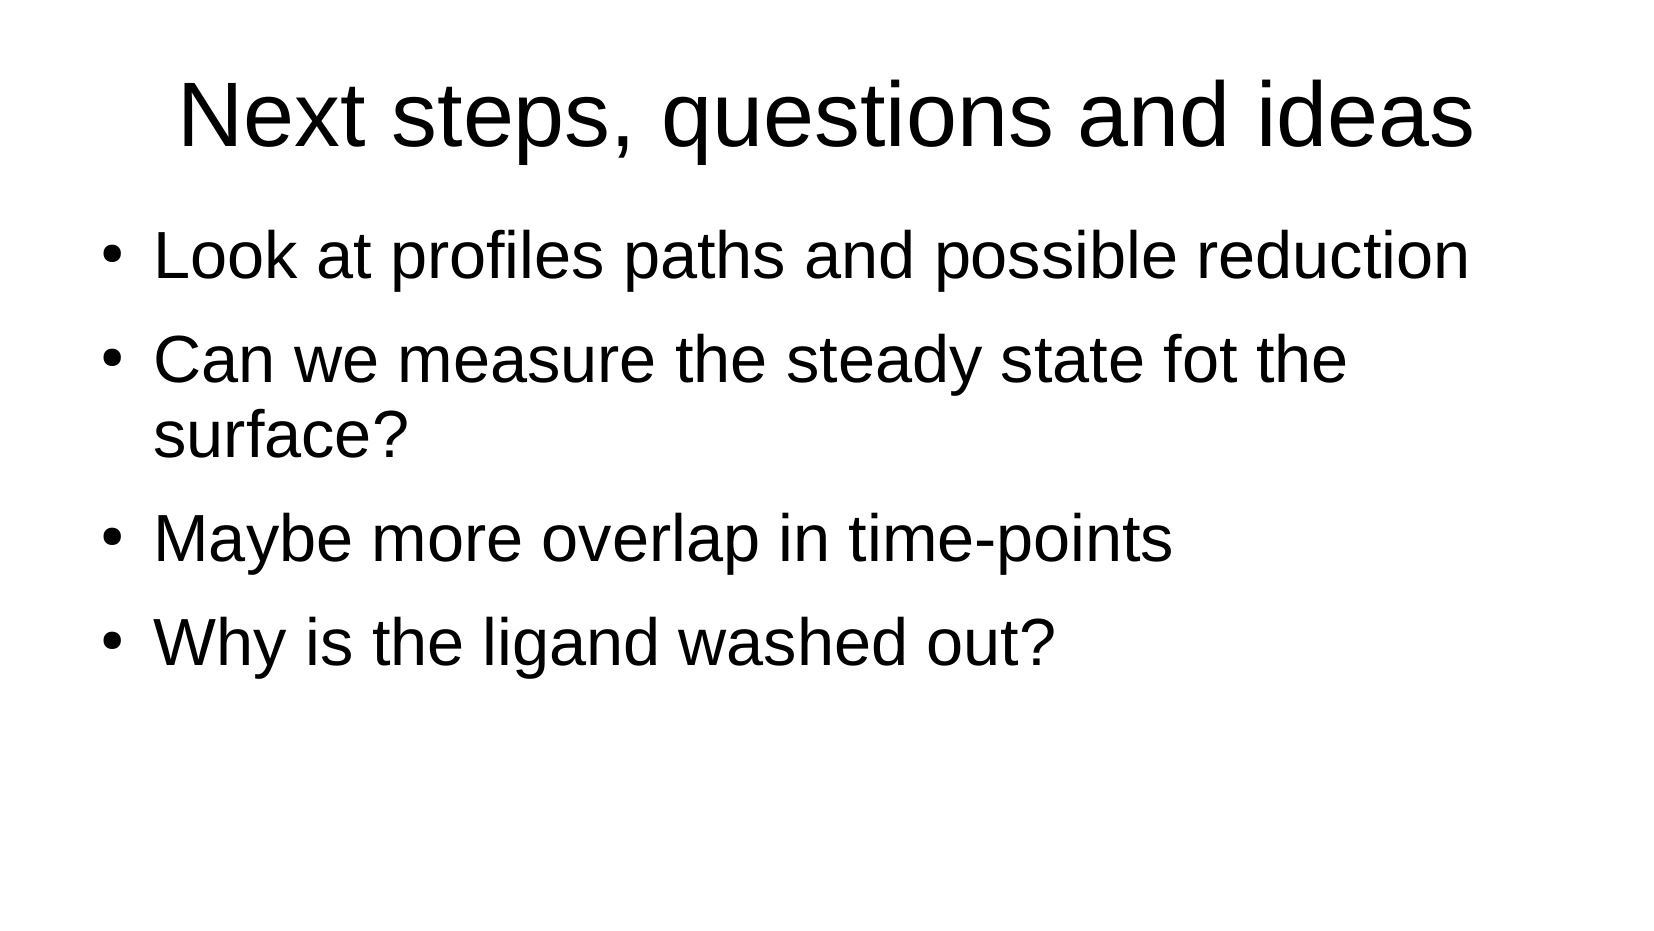

# Next steps, questions	and ideas
Look at profiles paths and possible reduction
Can we measure the steady state fot the surface?
Maybe more overlap in time-points
Why is the ligand washed out?